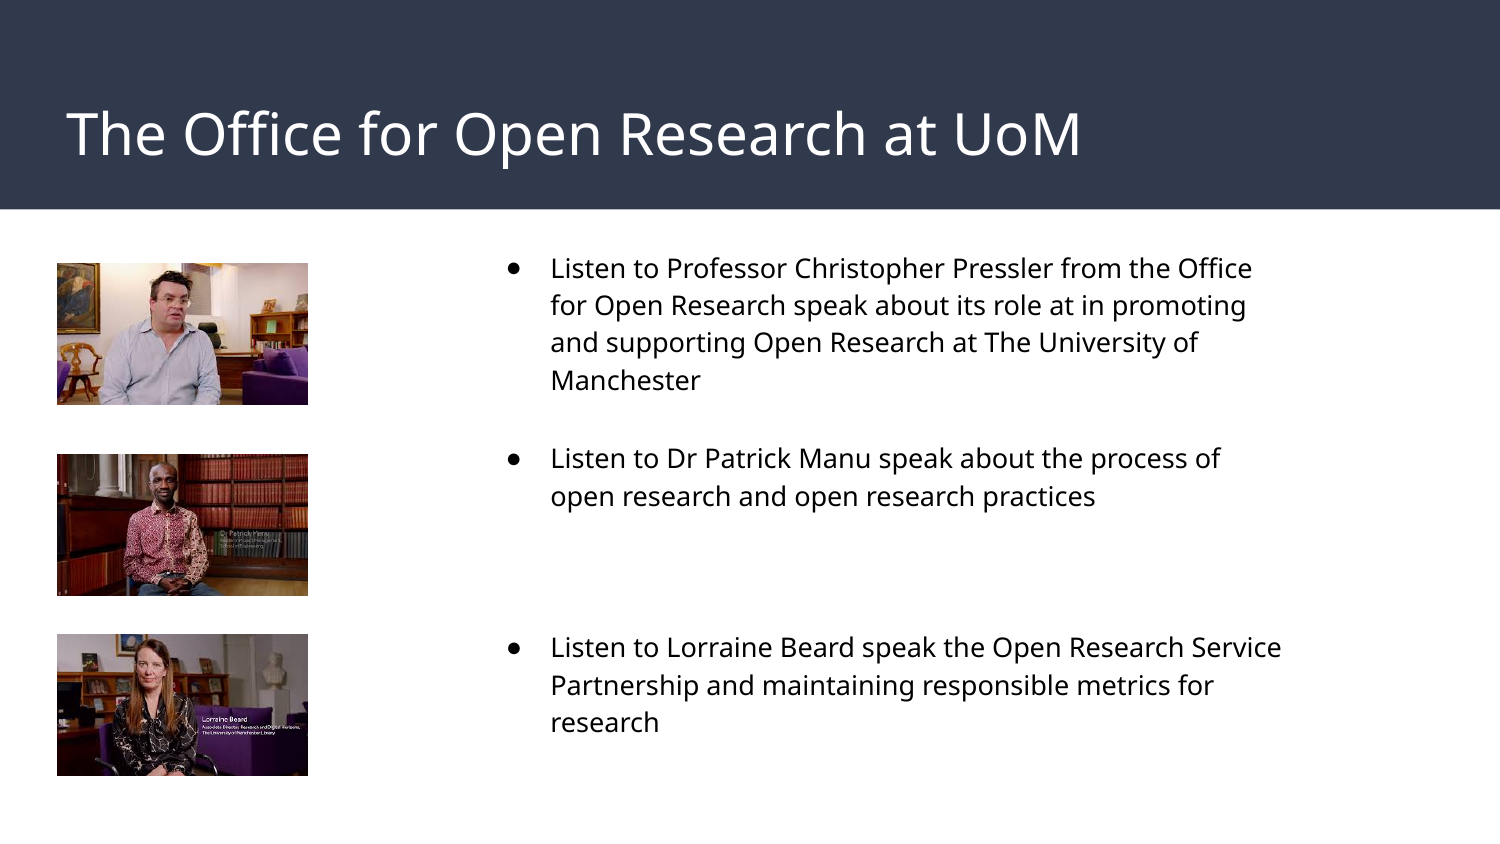

# The Office for Open Research at UoM
Listen to Professor Christopher Pressler from the Office for Open Research speak about its role at in promoting and supporting Open Research at The University of Manchester
Listen to Dr Patrick Manu speak about the process of open research and open research practices
Listen to Lorraine Beard speak the Open Research Service Partnership and maintaining responsible metrics for research